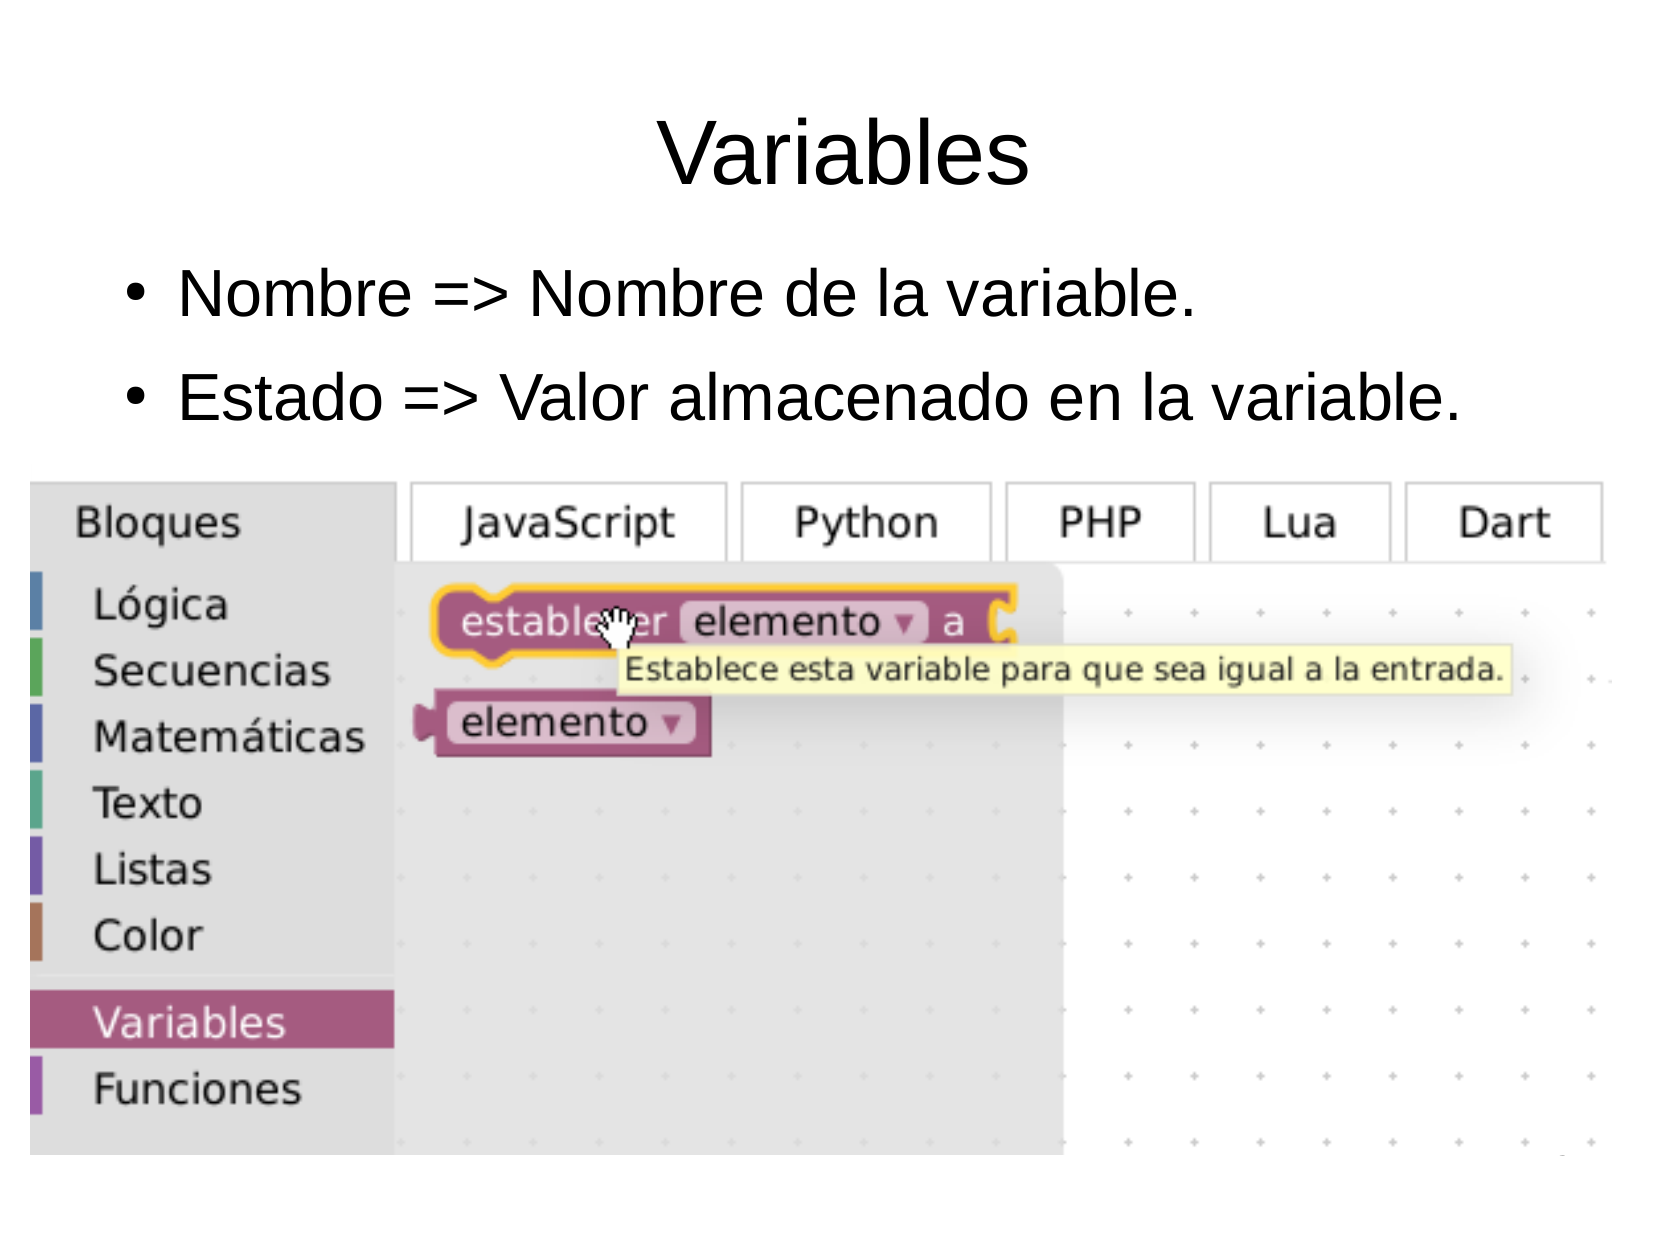

# Variables
Nombre => Nombre de la variable.
Estado => Valor almacenado en la variable.
5